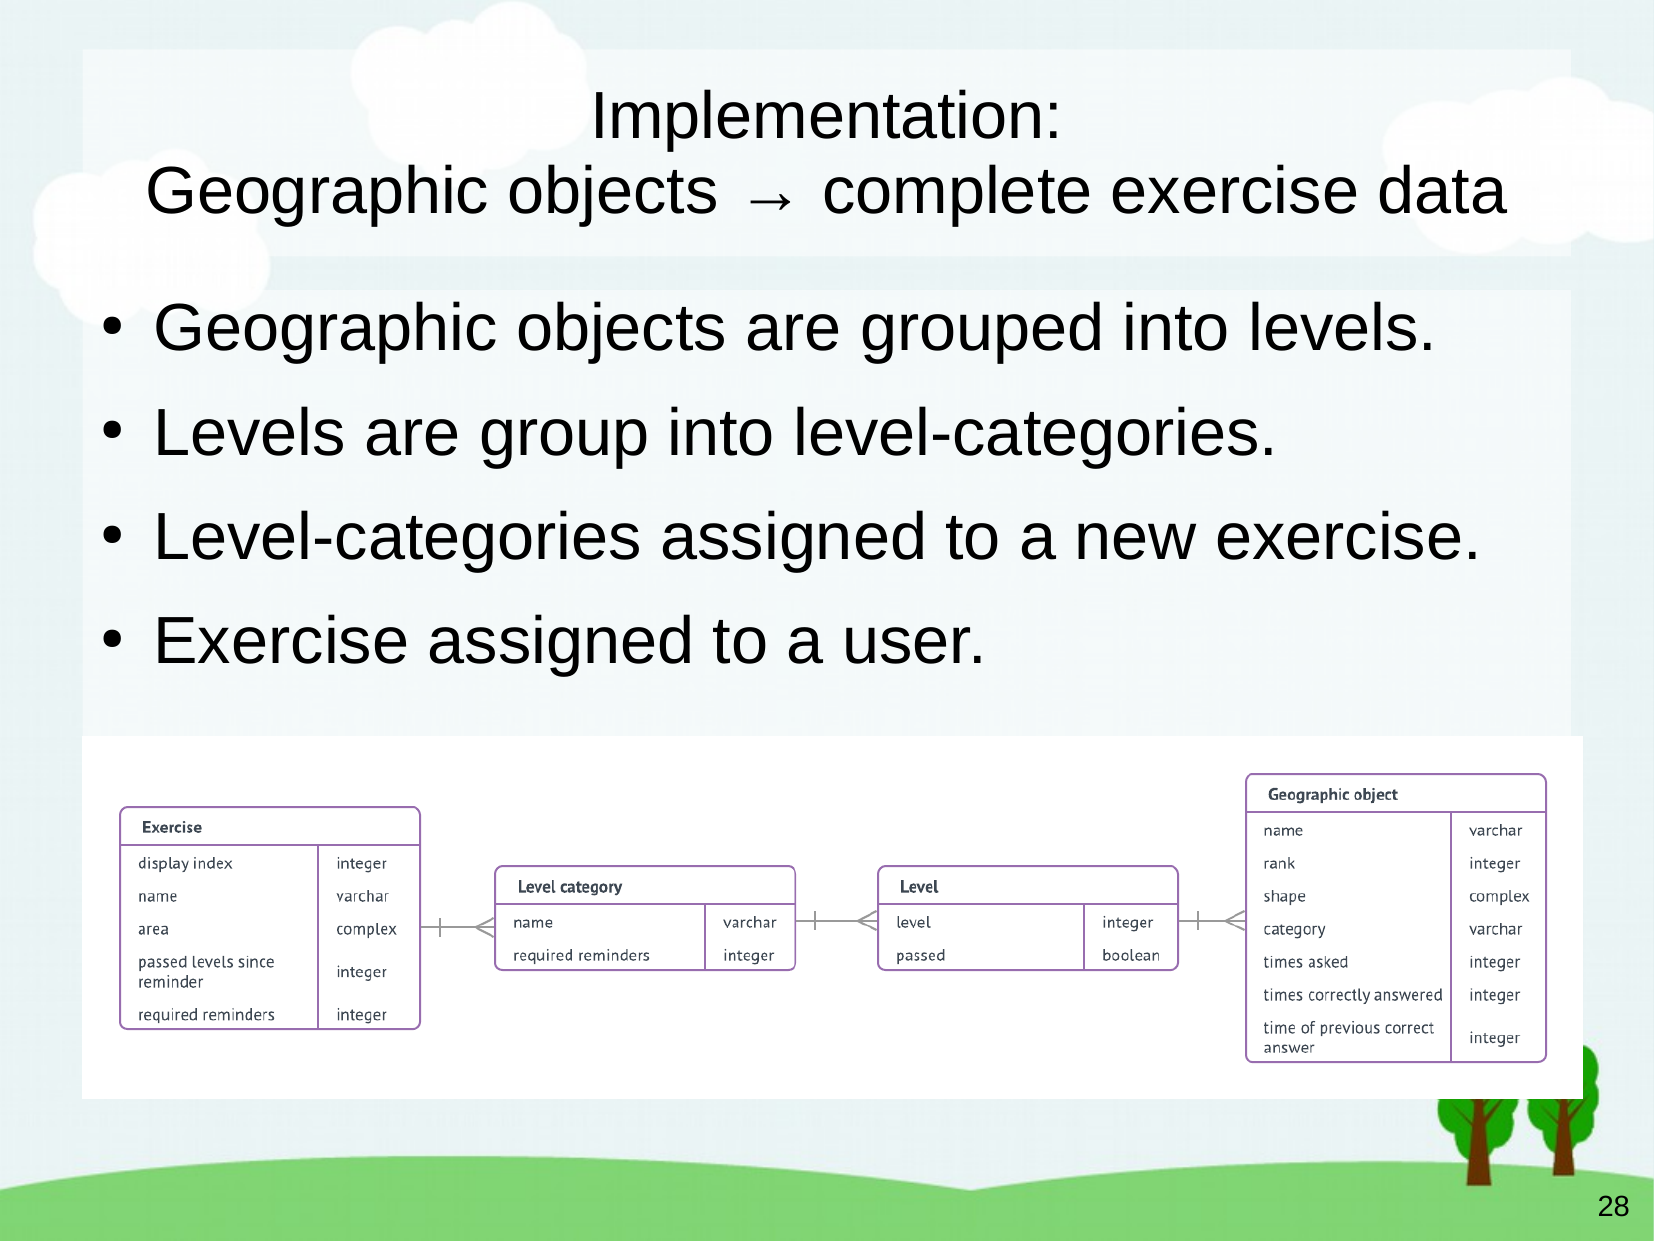

# Implementation: Geographic objects → complete exercise data
Geographic objects are grouped into levels.
Levels are group into level-categories.
Level-categories assigned to a new exercise.
Exercise assigned to a user.
28